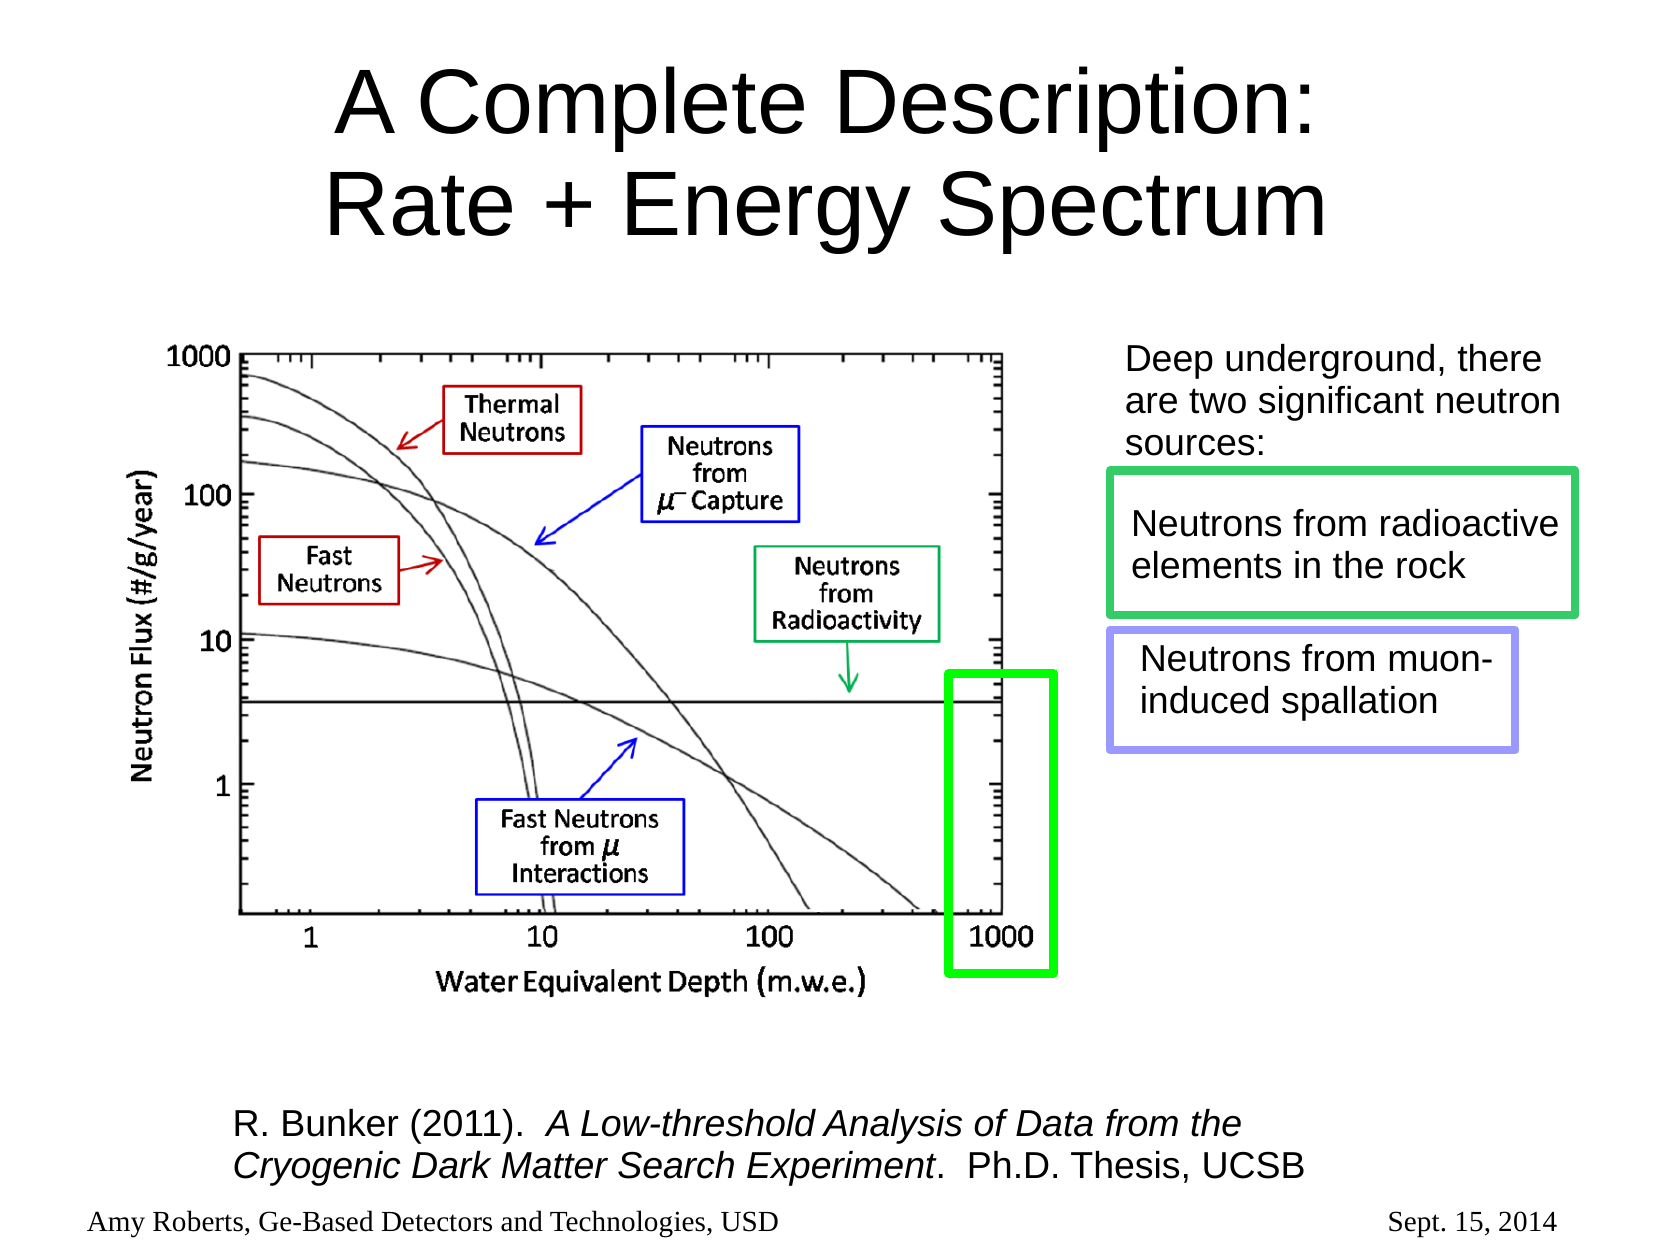

# A Complete Description: Rate + Energy Spectrum
Deep underground, there are two significant neutron sources:
Neutrons from radioactive elements in the rock
Neutrons from muon-induced spallation
R. Bunker (2011). A Low-threshold Analysis of Data from the Cryogenic Dark Matter Search Experiment. Ph.D. Thesis, UCSB